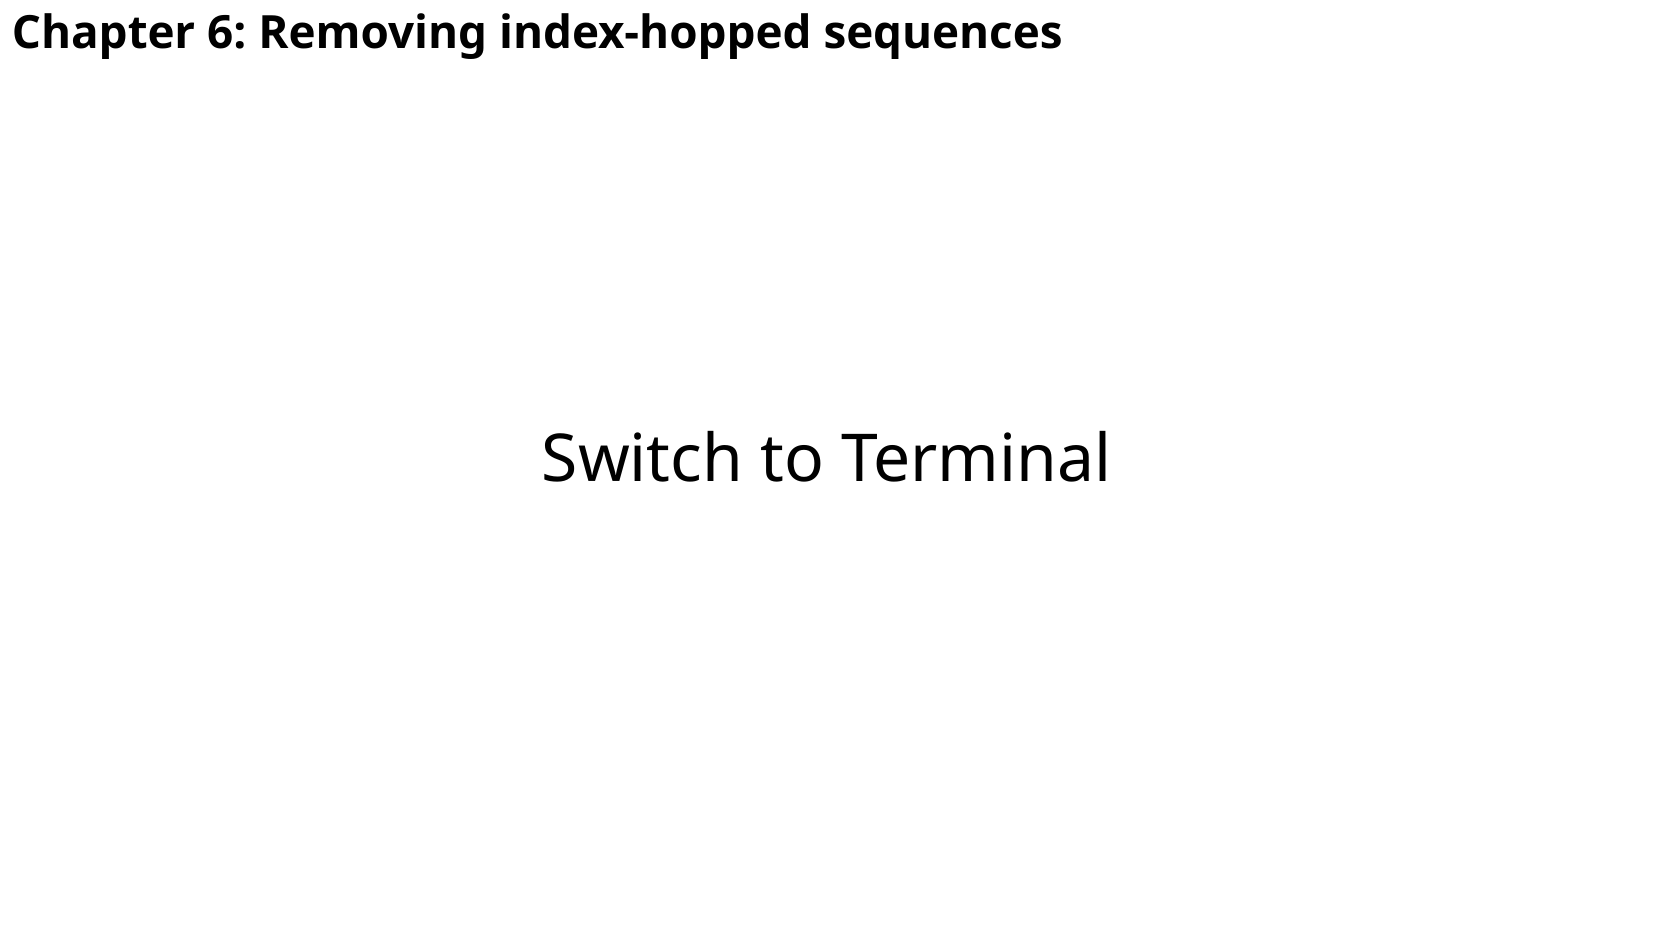

# Chapter 6: Removing index-hopped sequences
Switch to Terminal